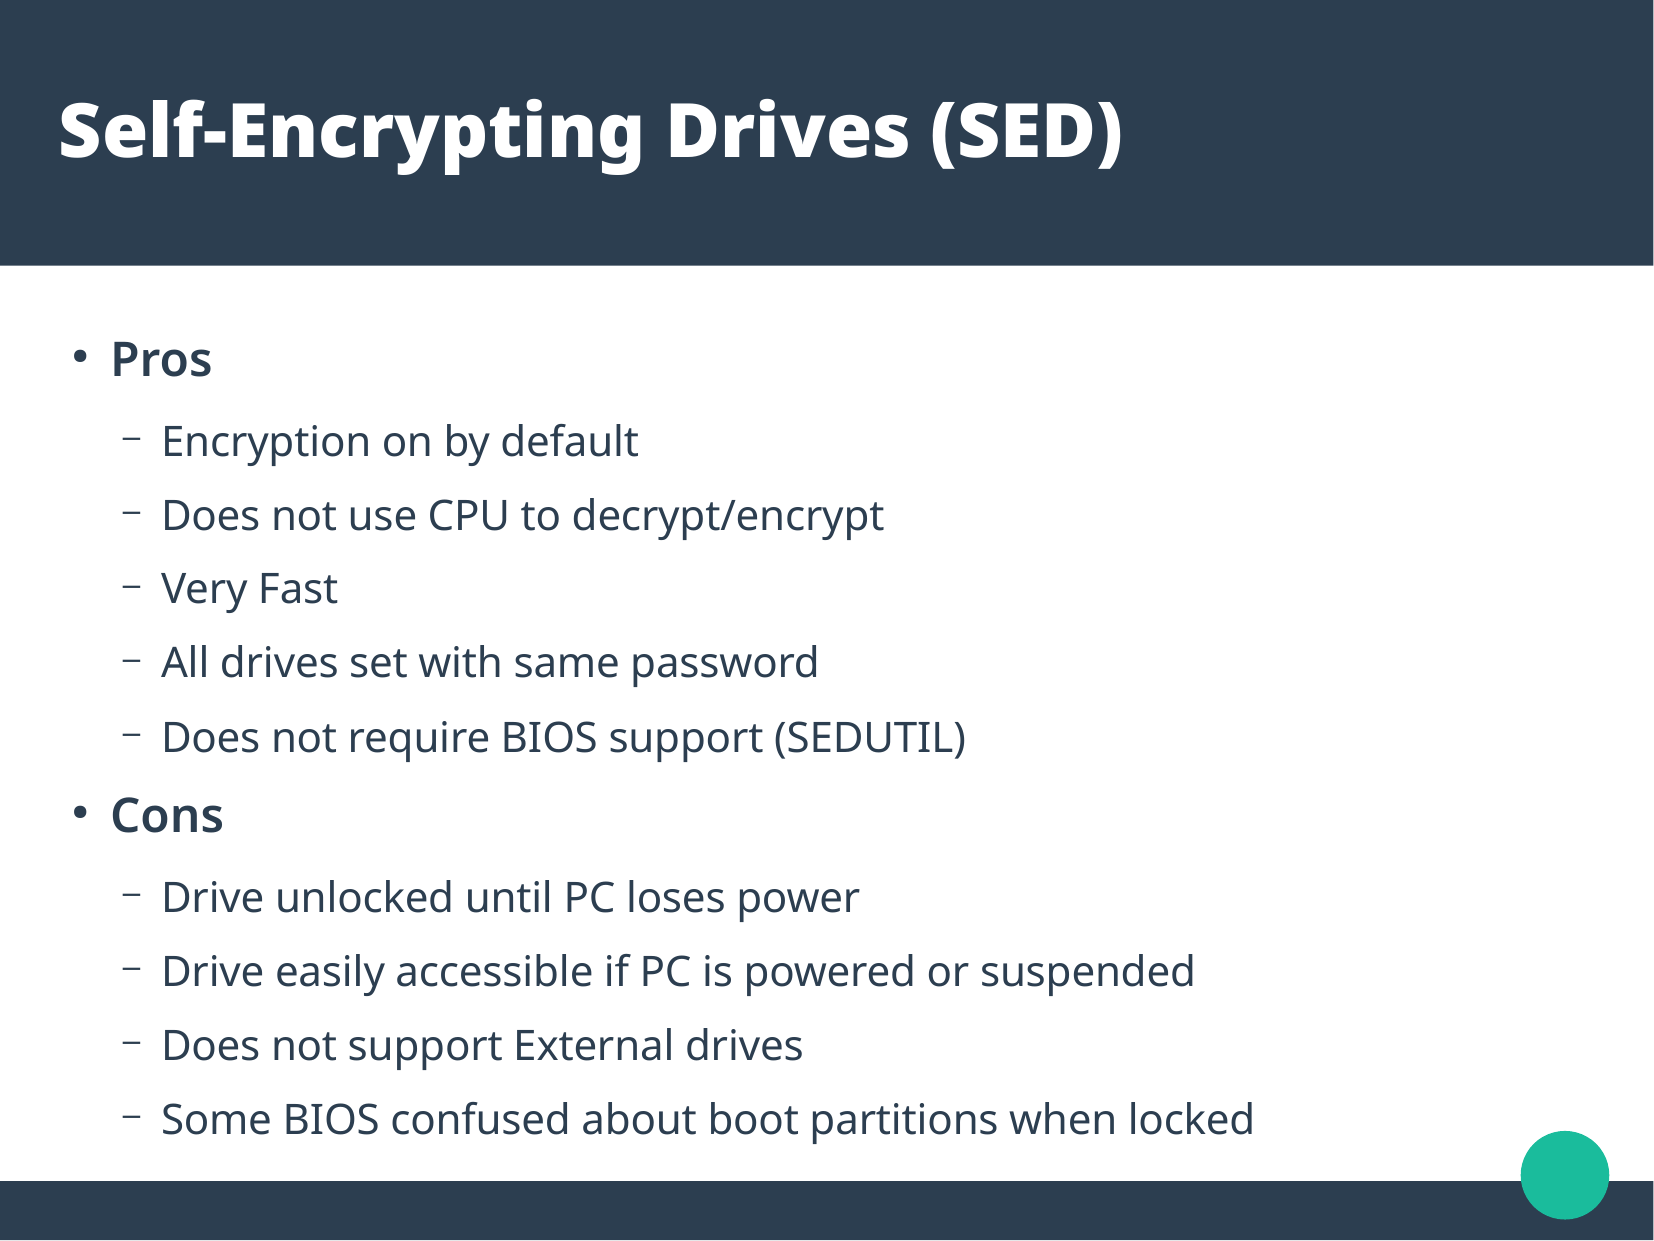

# Self-Encrypting Drives (SED)
Pros
Encryption on by default
Does not use CPU to decrypt/encrypt
Very Fast
All drives set with same password
Does not require BIOS support (SEDUTIL)
Cons
Drive unlocked until PC loses power
Drive easily accessible if PC is powered or suspended
Does not support External drives
Some BIOS confused about boot partitions when locked